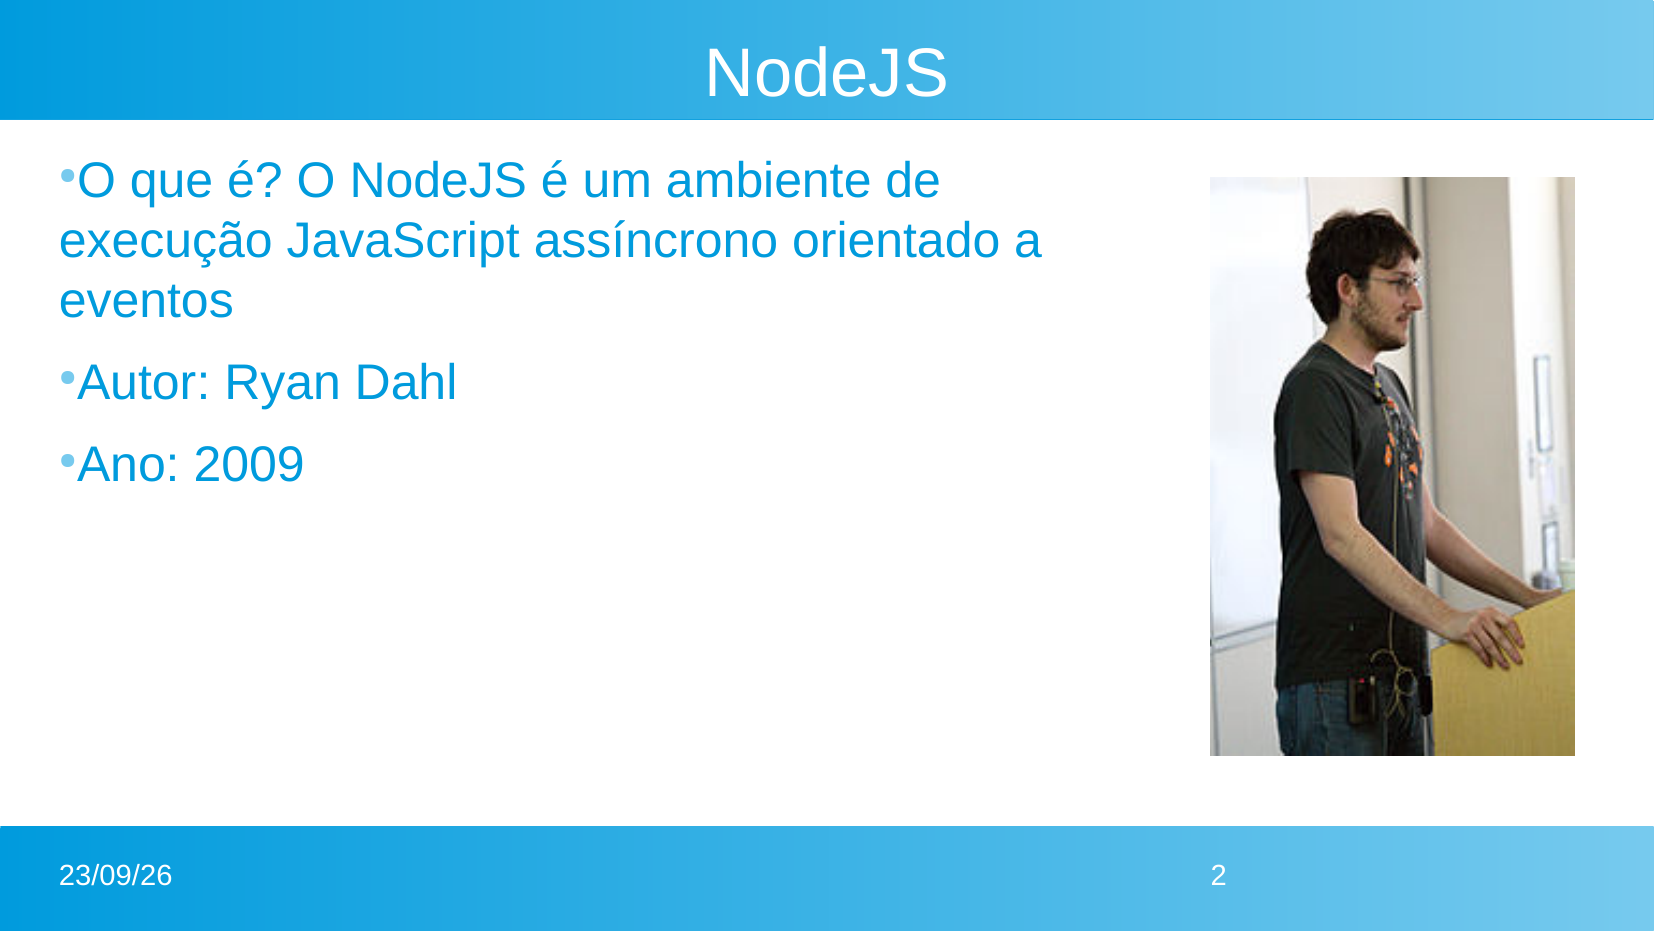

# NodeJS
O que é? O NodeJS é um ambiente de execução JavaScript assíncrono orientado a eventos
Autor: Ryan Dahl
Ano: 2009